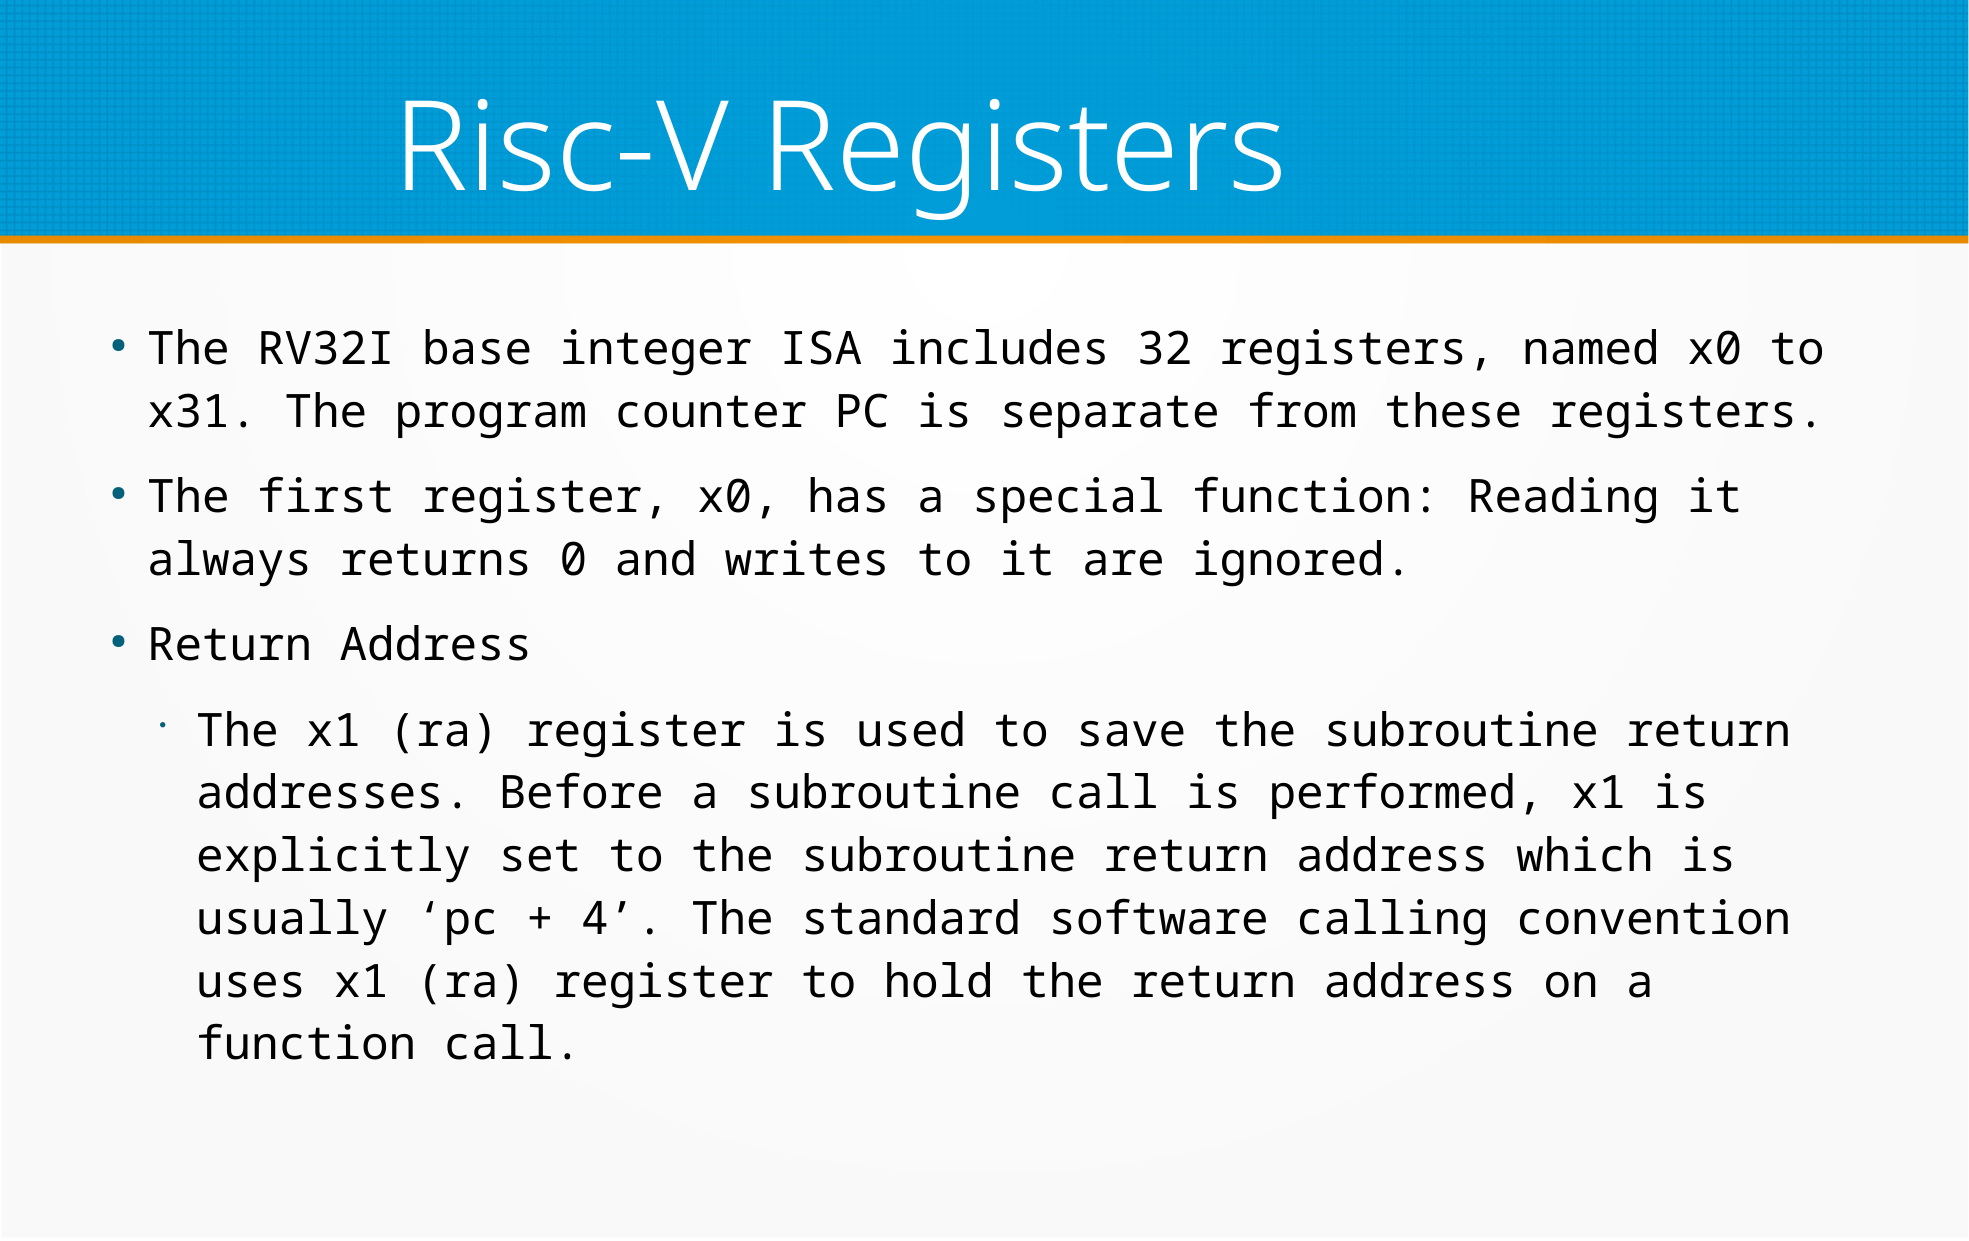

# Risc-V Registers
The RV32I base integer ISA includes 32 registers, named x0 to x31. The program counter PC is separate from these registers.
The first register, x0, has a special function: Reading it always returns 0 and writes to it are ignored.
Return Address
The x1 (ra) register is used to save the subroutine return addresses. Before a subroutine call is performed, x1 is explicitly set to the subroutine return address which is usually ‘pc + 4’. The standard software calling convention uses x1 (ra) register to hold the return address on a function call.